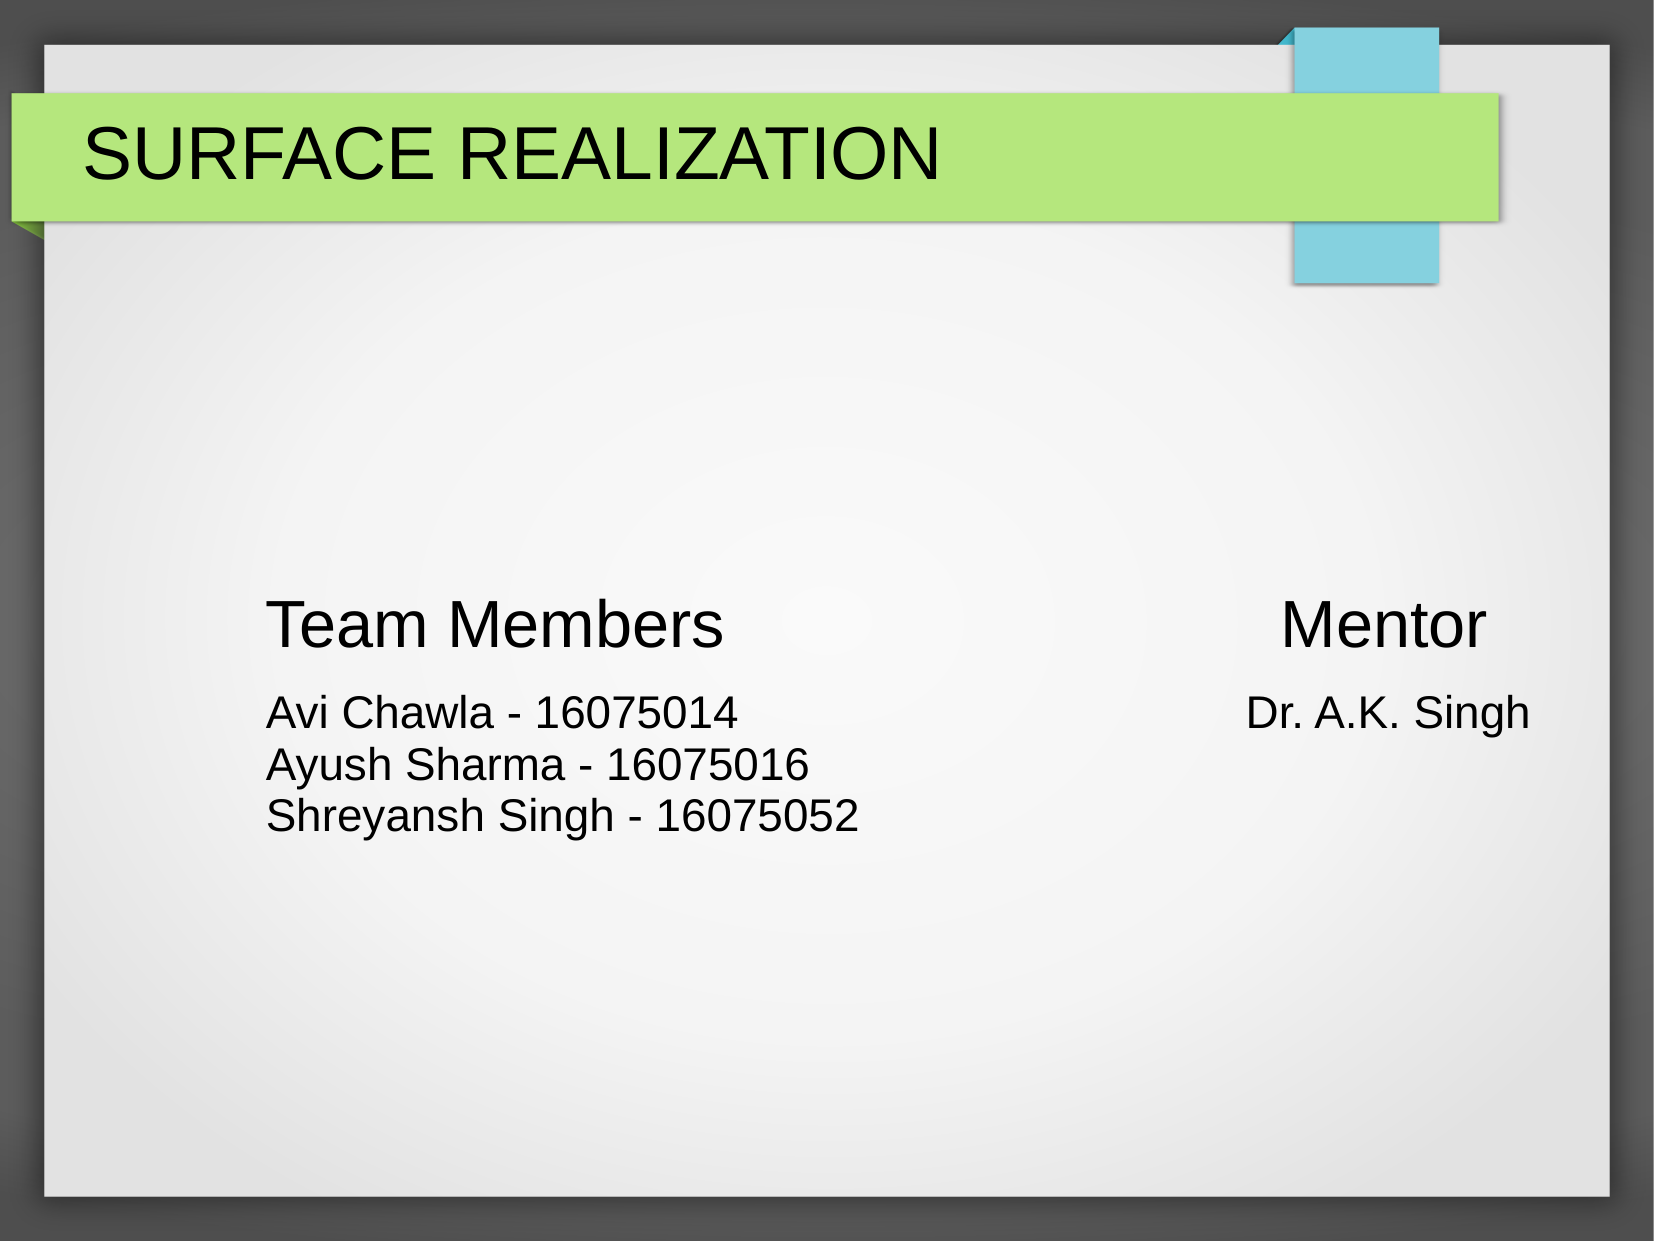

SURFACE REALIZATION
# Team Members						 Mentor
Avi Chawla - 16075014				 Dr. A.K. Singh
Ayush Sharma - 16075016
Shreyansh Singh - 16075052